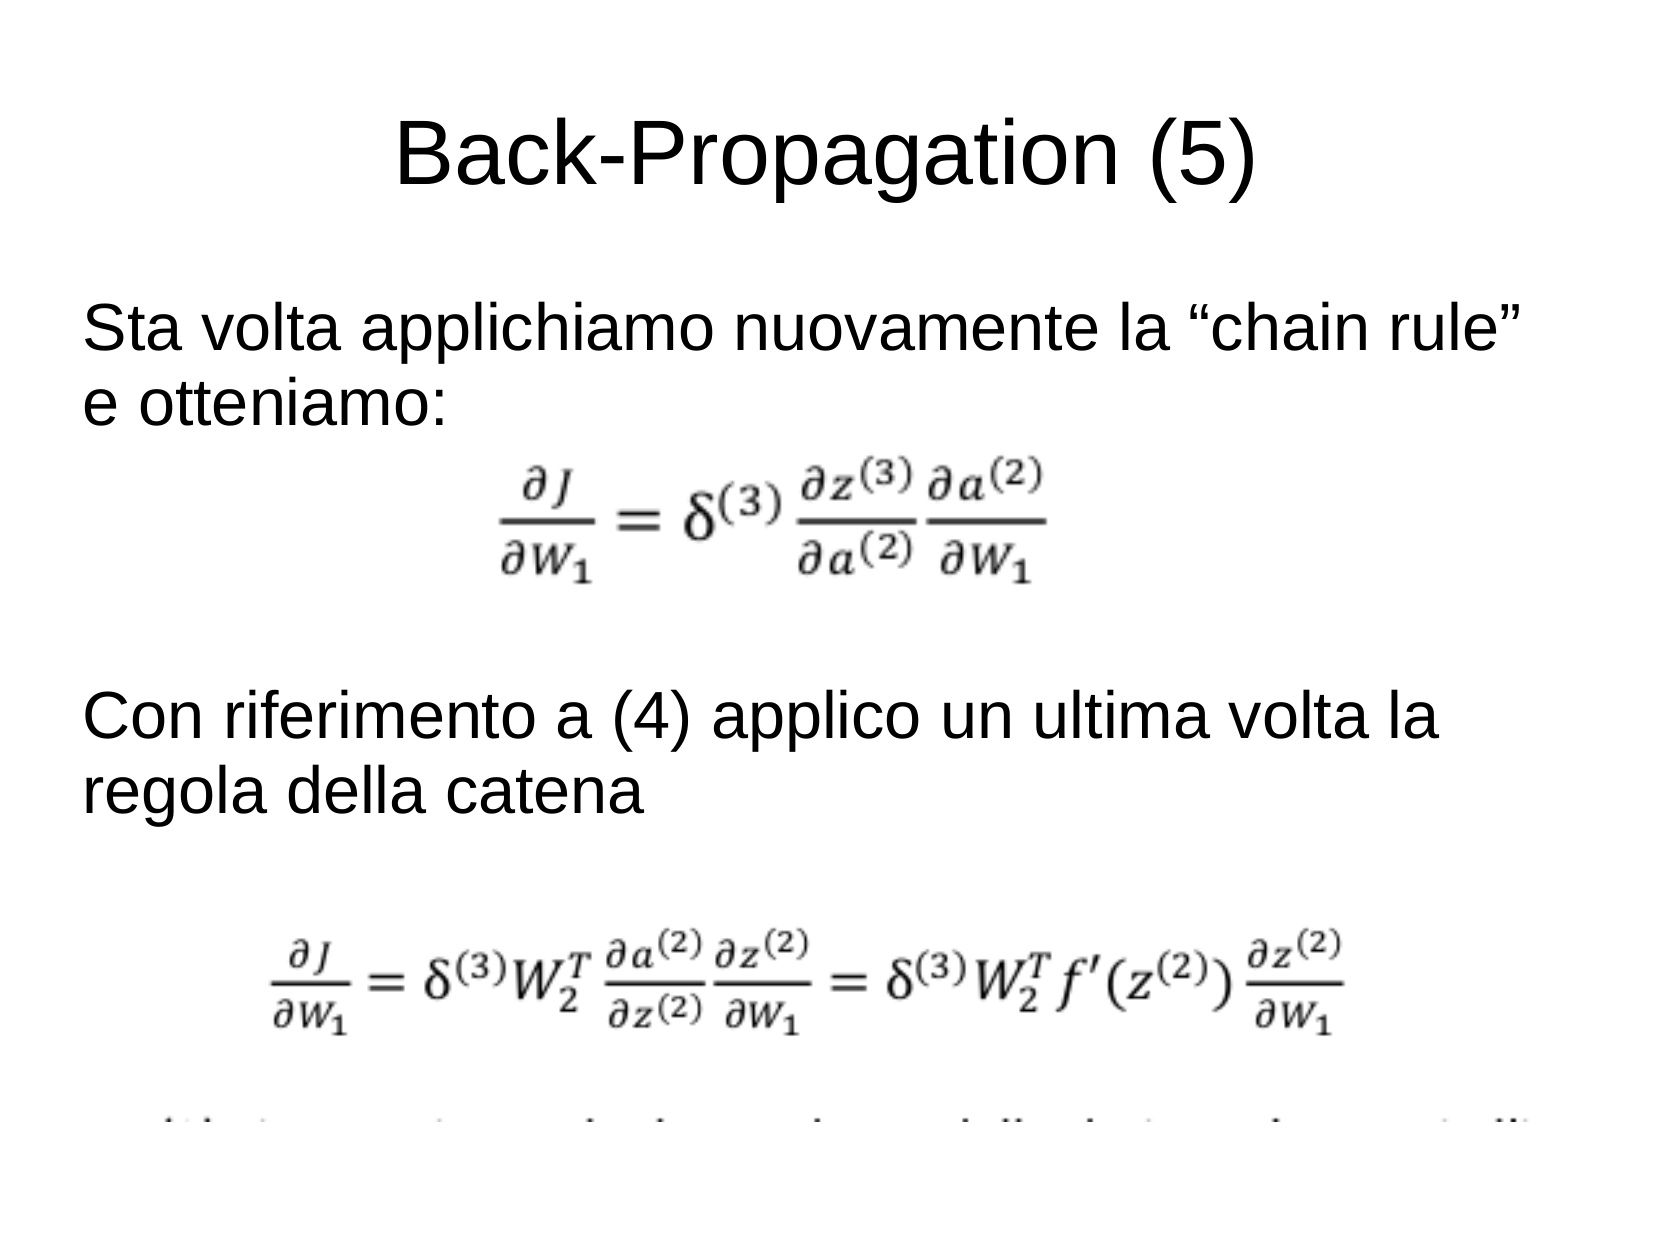

# Back-Propagation (5)
Sta volta applichiamo nuovamente la “chain rule” e otteniamo:
Con riferimento a (4) applico un ultima volta la regola della catena